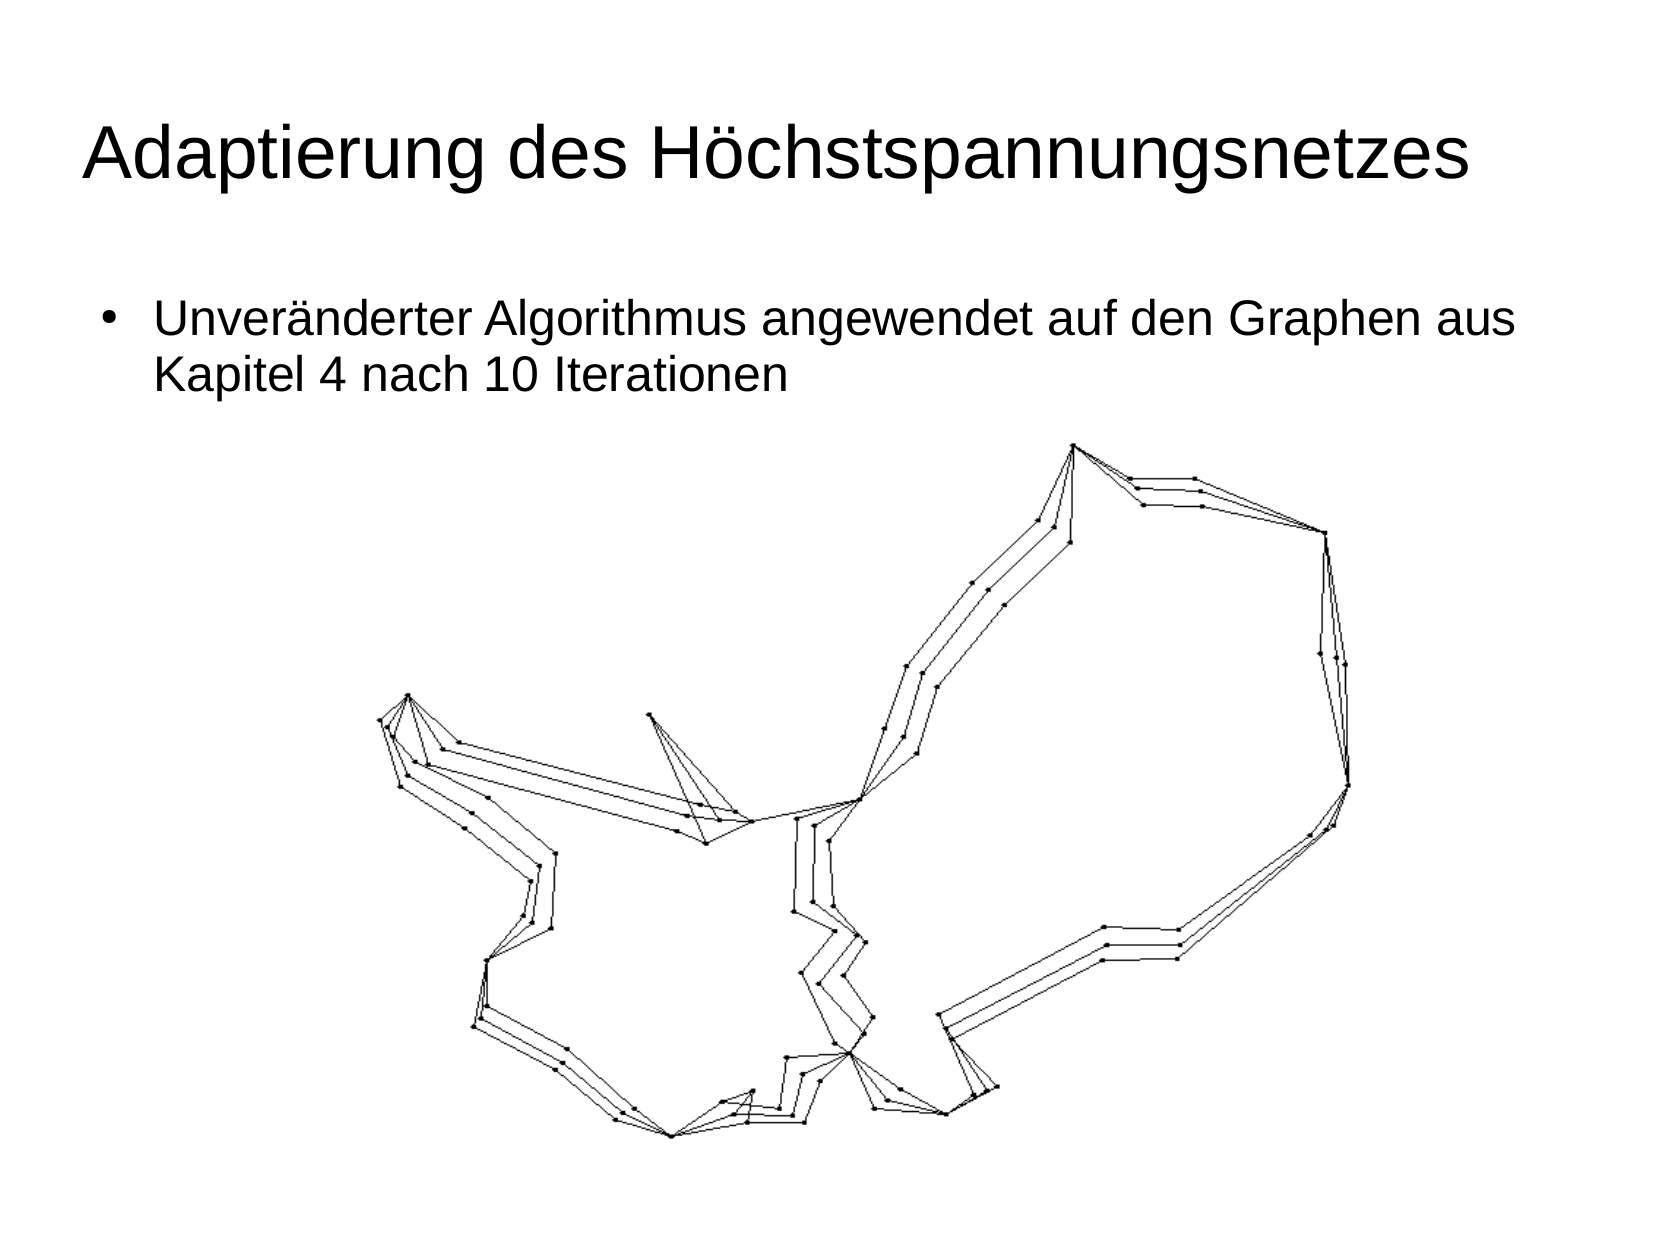

# Adaptierung des Höchstspannungsnetzes
Unveränderter Algorithmus angewendet auf den Graphen aus Kapitel 4 nach 10 Iterationen